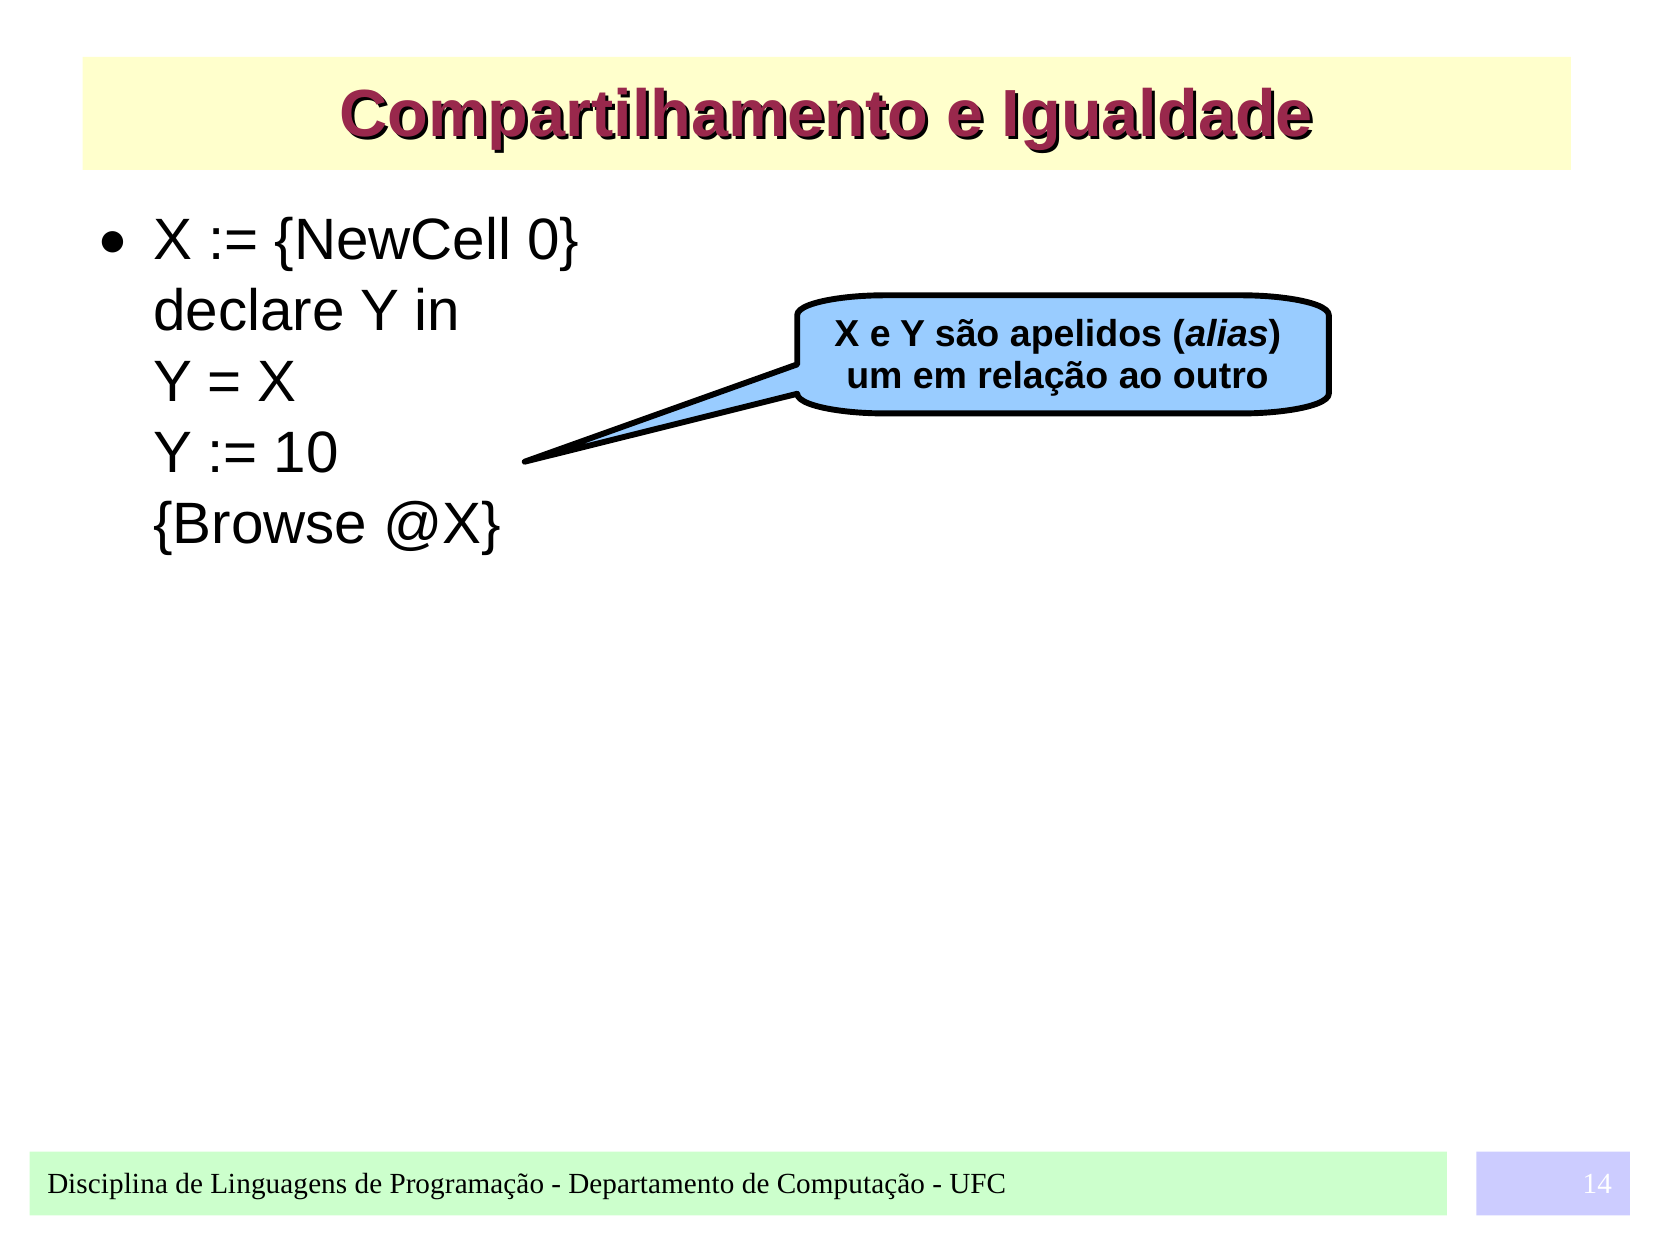

# Compartilhamento e Igualdade
X := {NewCell 0}
declare Y in
Y = X
Y := 10
{Browse @X}
X e Y são apelidos (alias)
um em relação ao outro
Disciplina de Linguagens de Programação - Departamento de Computação - UFC
14